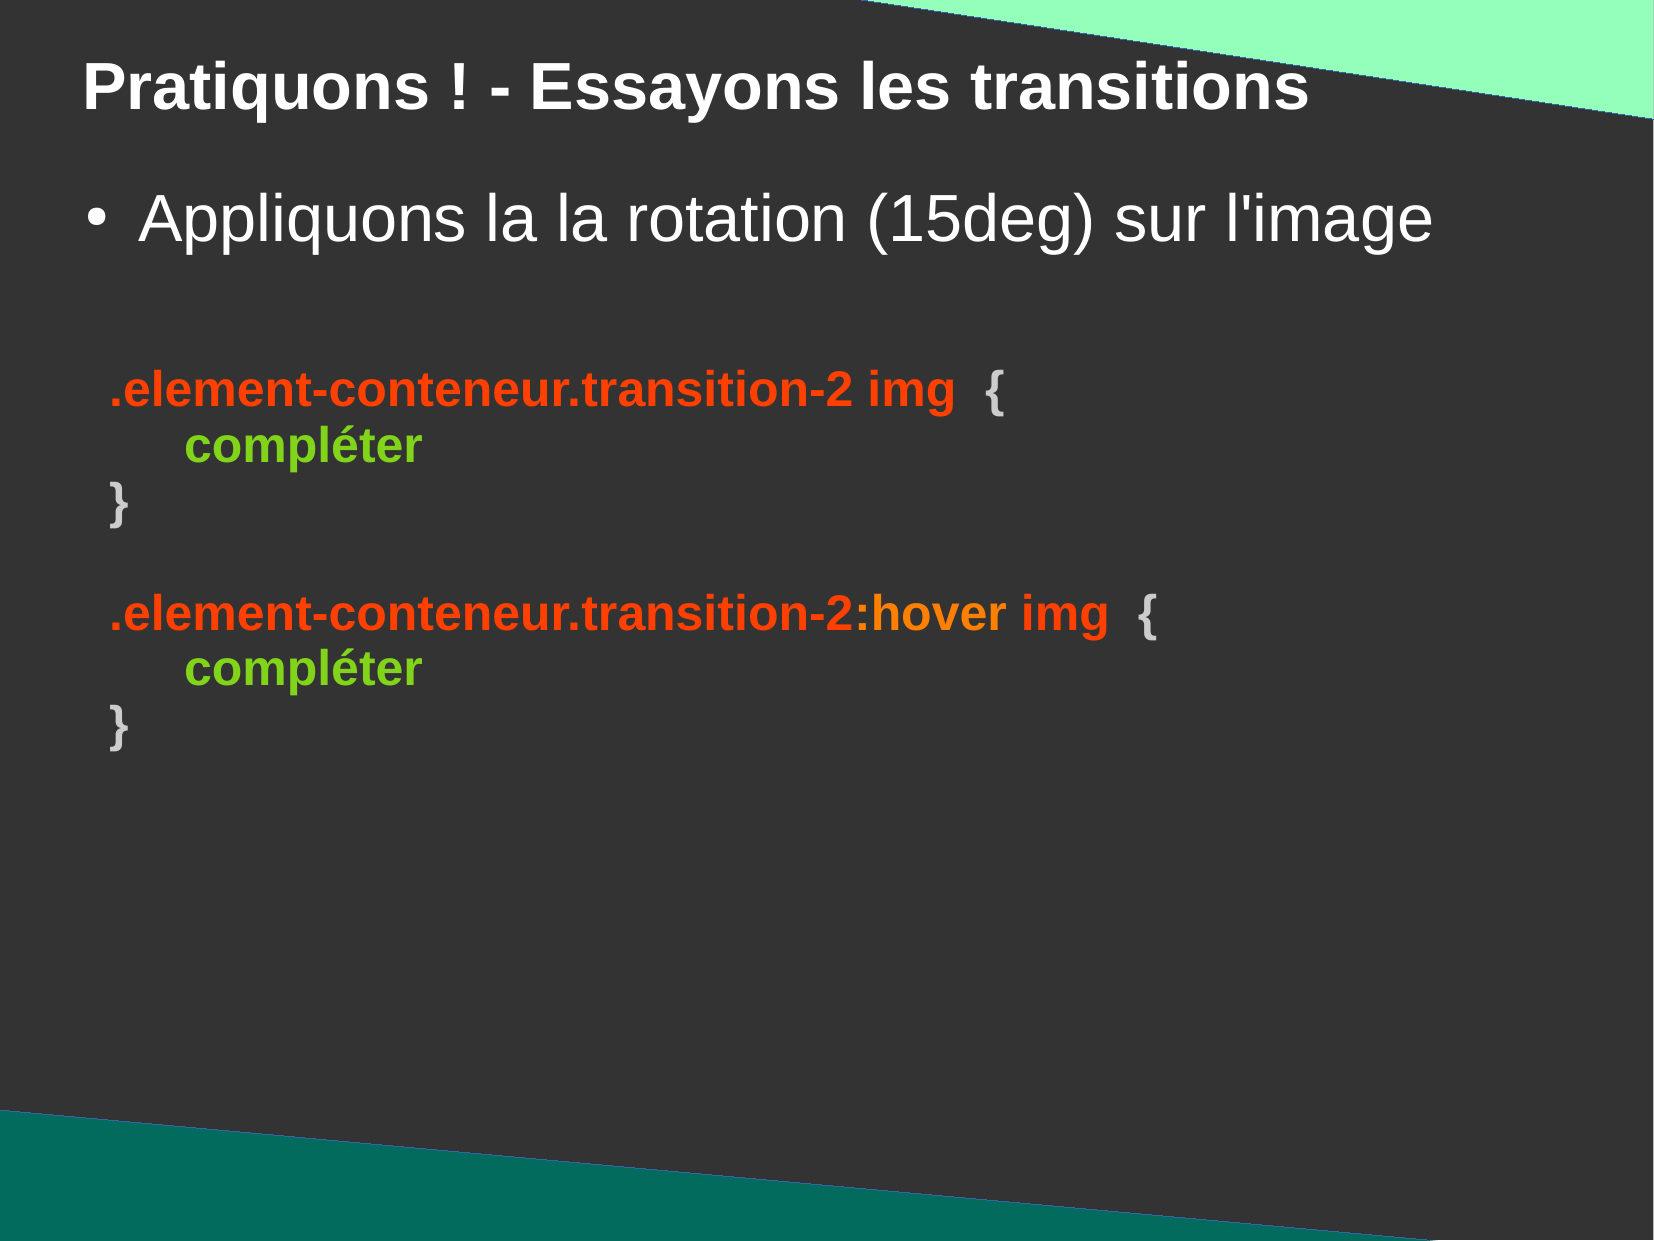

# Pratiquons ! - Essayons les transitions
Appliquons la la rotation (15deg) sur l'image
.element-conteneur.transition-2 img {
	compléter
}
.element-conteneur.transition-2:hover img {
	compléter
}